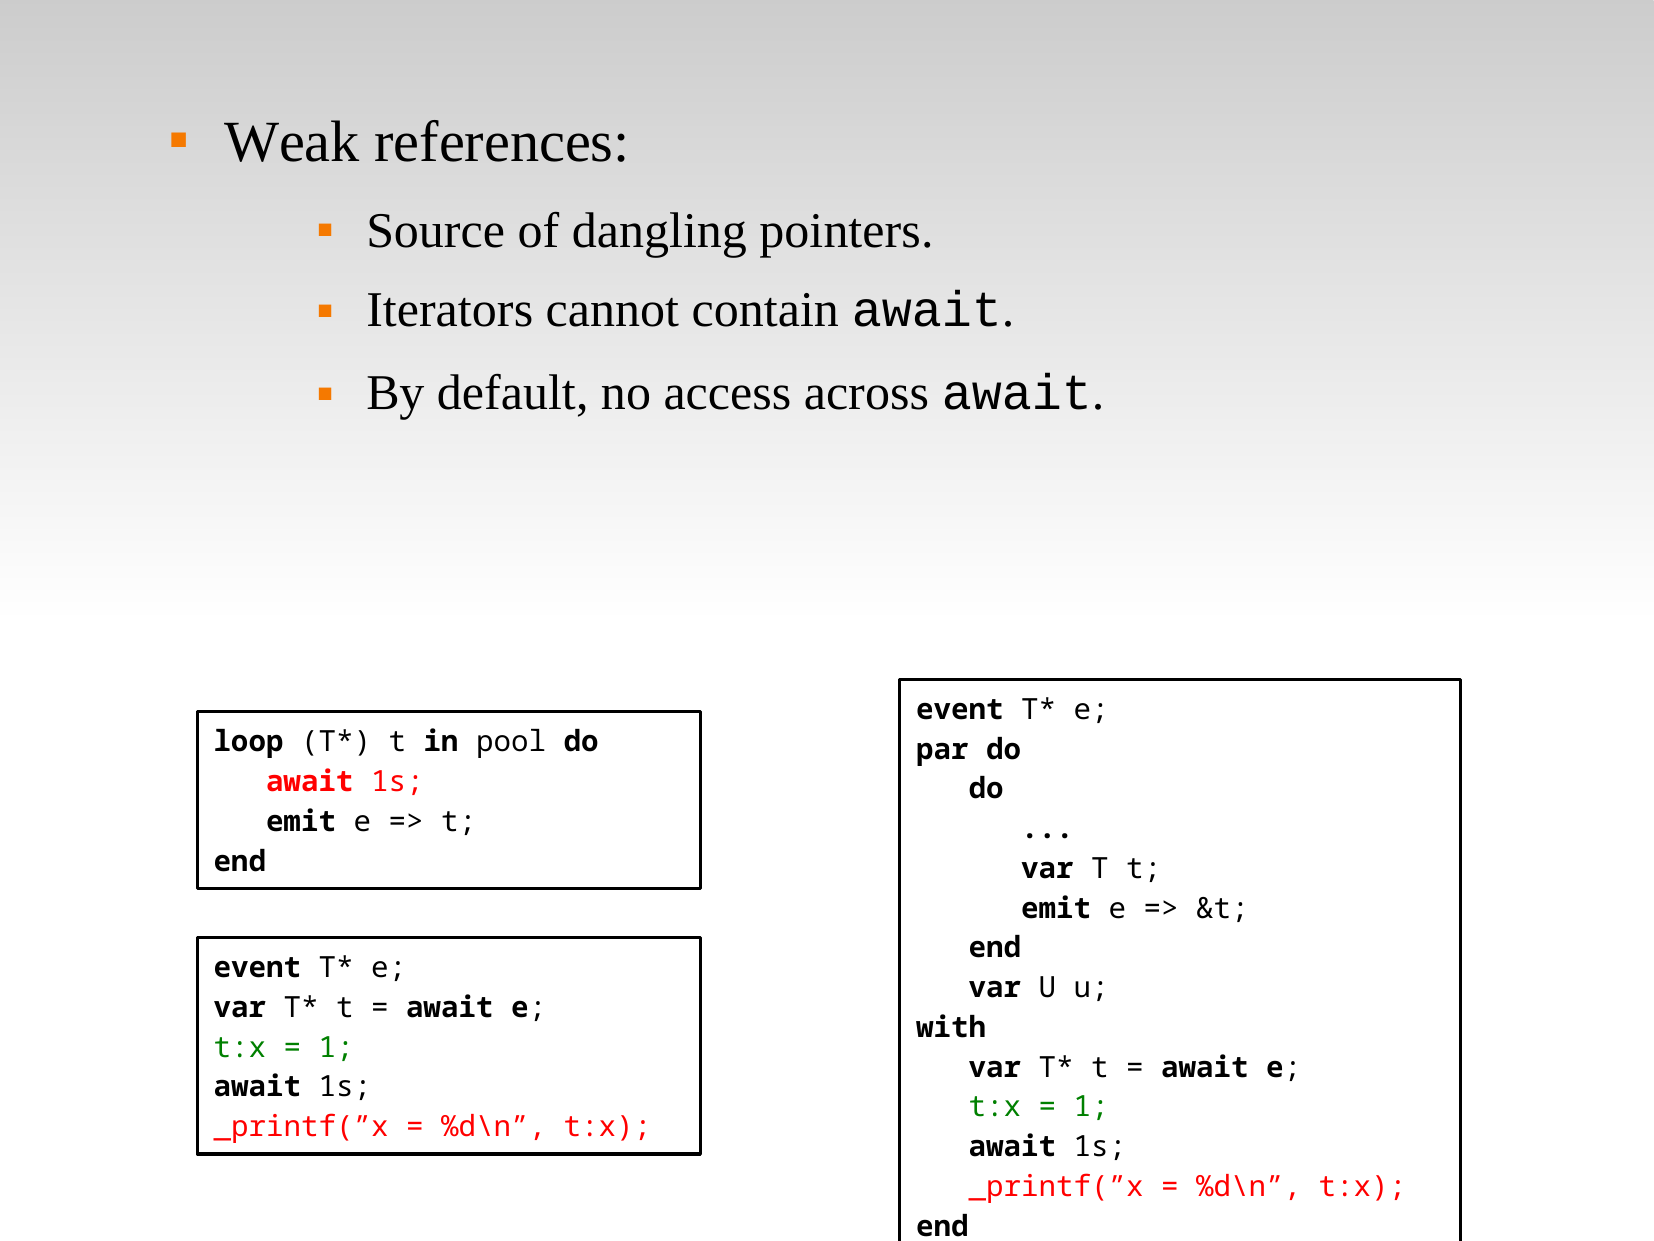

# Weak references:
Source of dangling pointers.
Iterators cannot contain await.
By default, no access across await.
event T* e;
par do
 do
 ...
 var T t;
 emit e => &t;
 end
 var U u;
with
 var T* t = await e;
 t:x = 1;
 await 1s;
 _printf(”x = %d\n”, t:x);
end
loop (T*) t in pool do
 await 1s;
 emit e => t;
end
event T* e;
var T* t = await e;
t:x = 1;
await 1s;
_printf(”x = %d\n”, t:x);